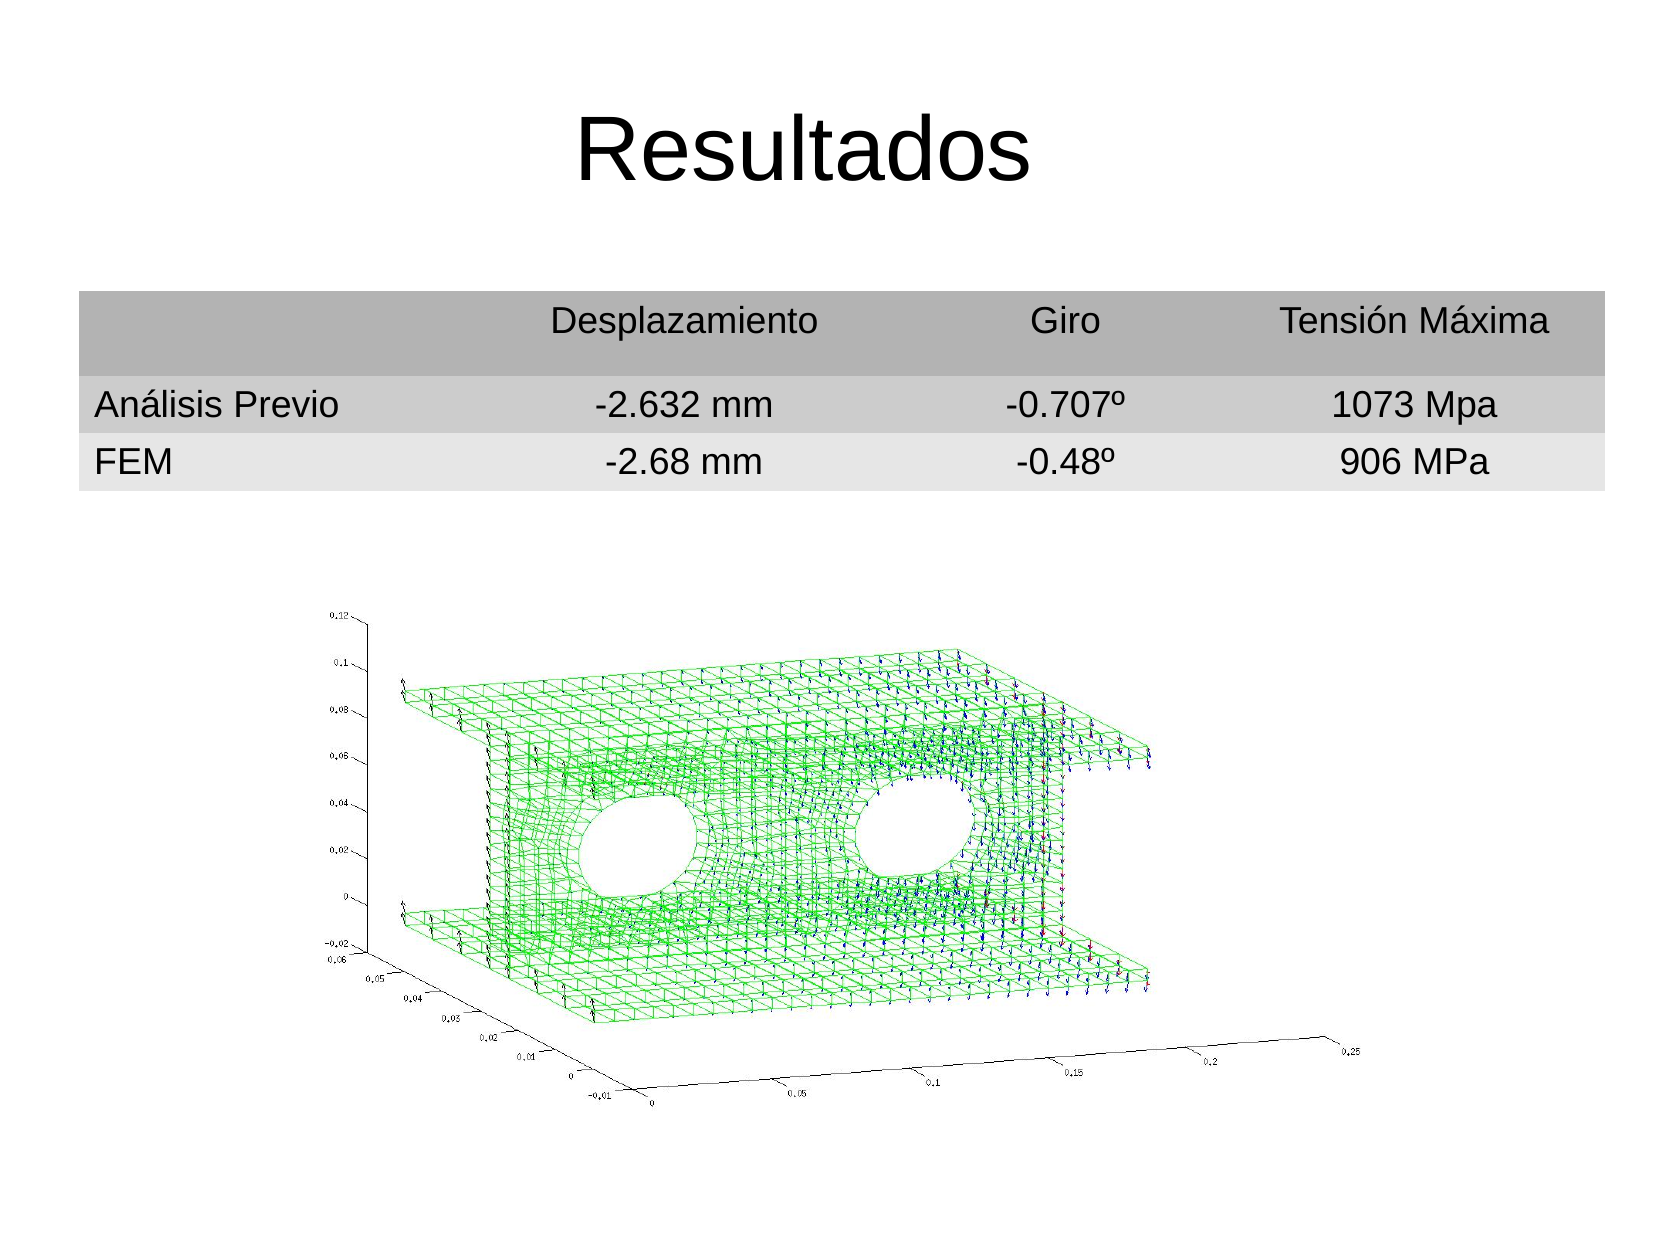

# Resultados
| | Desplazamiento | Giro | Tensión Máxima |
| --- | --- | --- | --- |
| Análisis Previo | -2.632 mm | -0.707º | 1073 Mpa |
| FEM | -2.68 mm | -0.48º | 906 MPa |